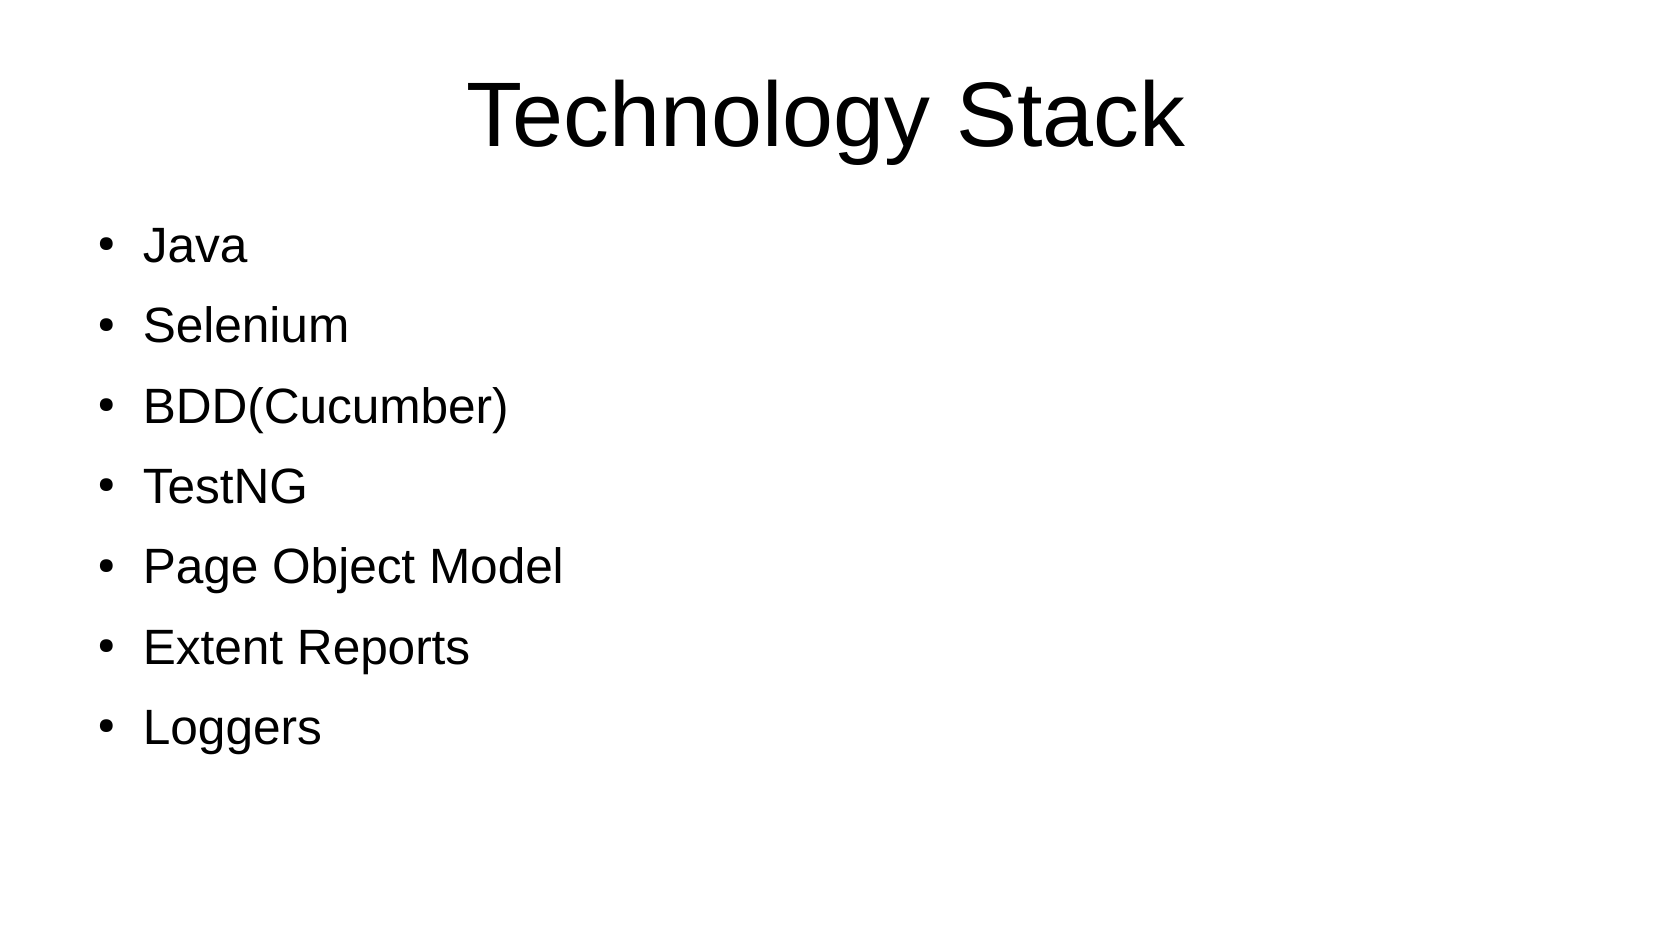

# Technology Stack
Java
Selenium
BDD(Cucumber)
TestNG
Page Object Model
Extent Reports
Loggers